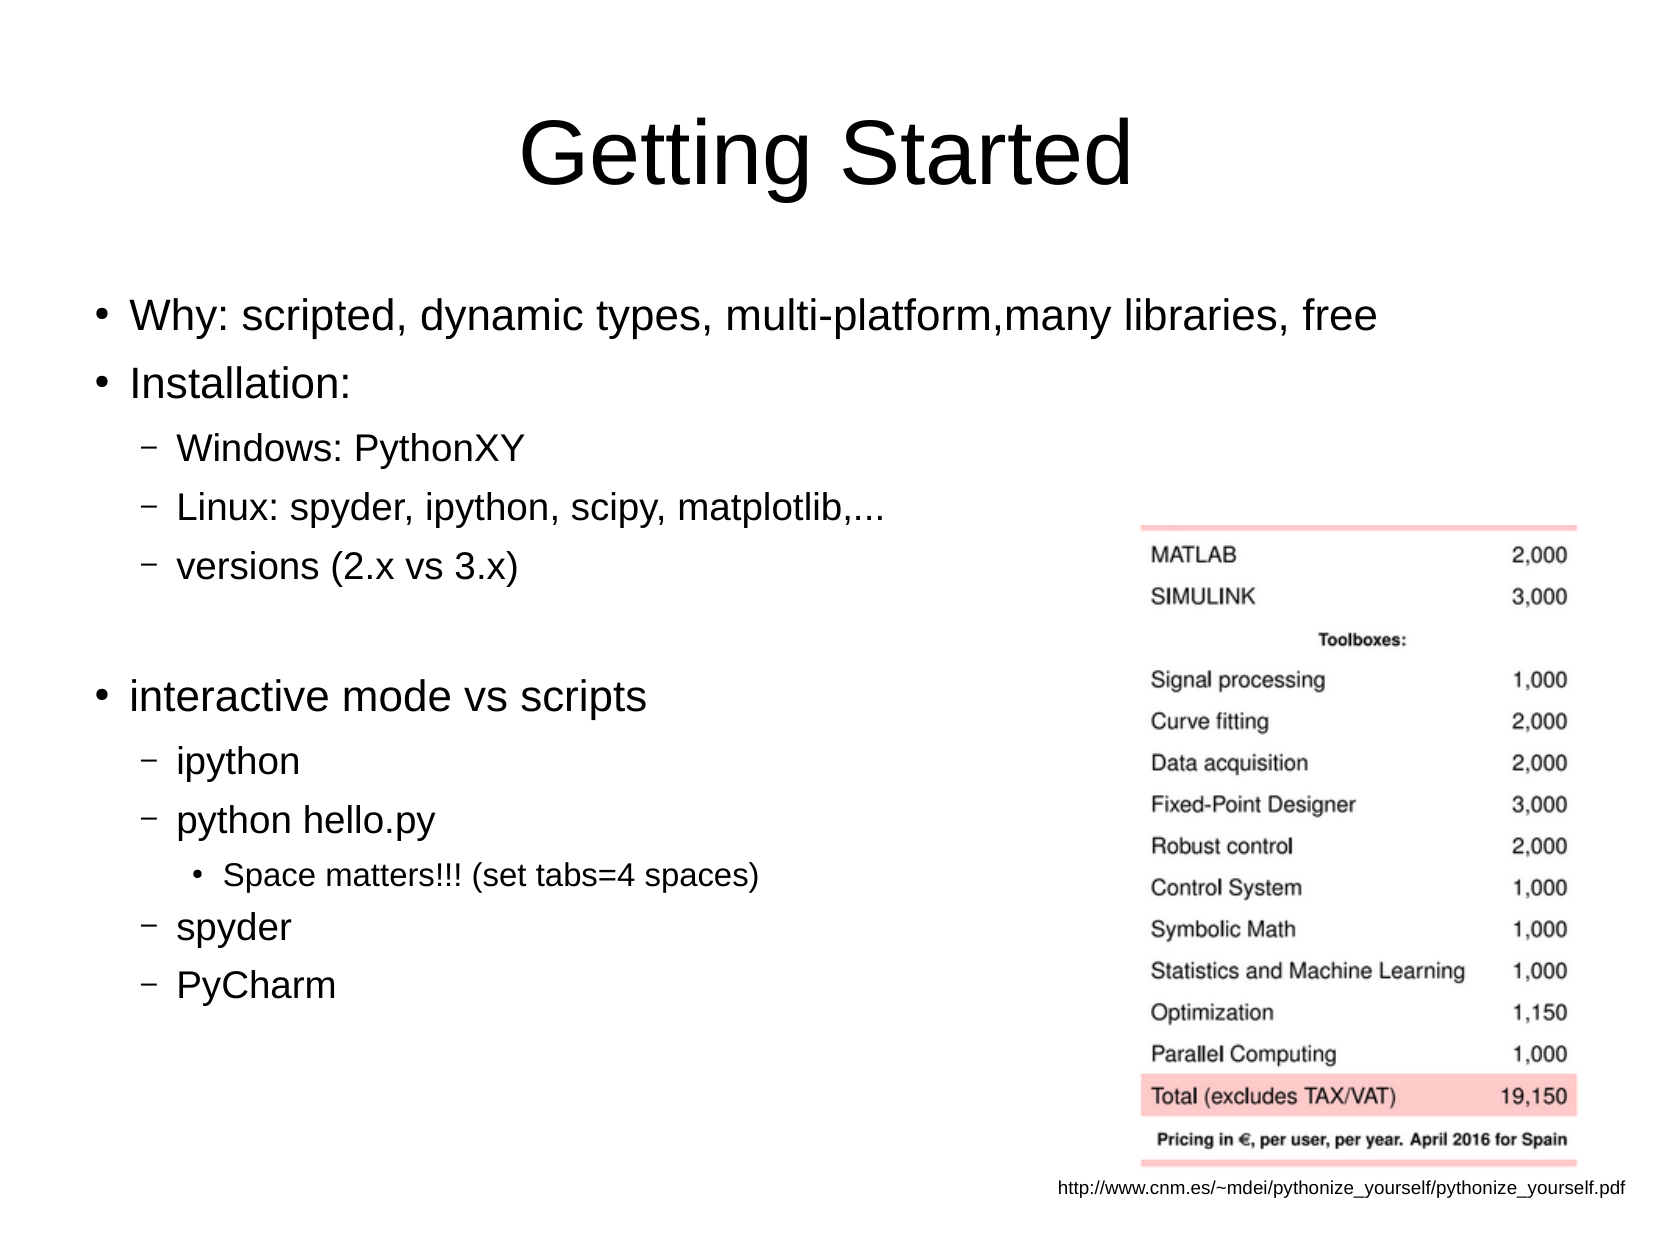

# Getting Started
Why: scripted, dynamic types, multi-platform,many libraries, free
Installation:
Windows: PythonXY
Linux: spyder, ipython, scipy, matplotlib,...
versions (2.x vs 3.x)
interactive mode vs scripts
ipython
python hello.py
Space matters!!! (set tabs=4 spaces)
spyder
PyCharm
http://www.cnm.es/~mdei/pythonize_yourself/pythonize_yourself.pdf